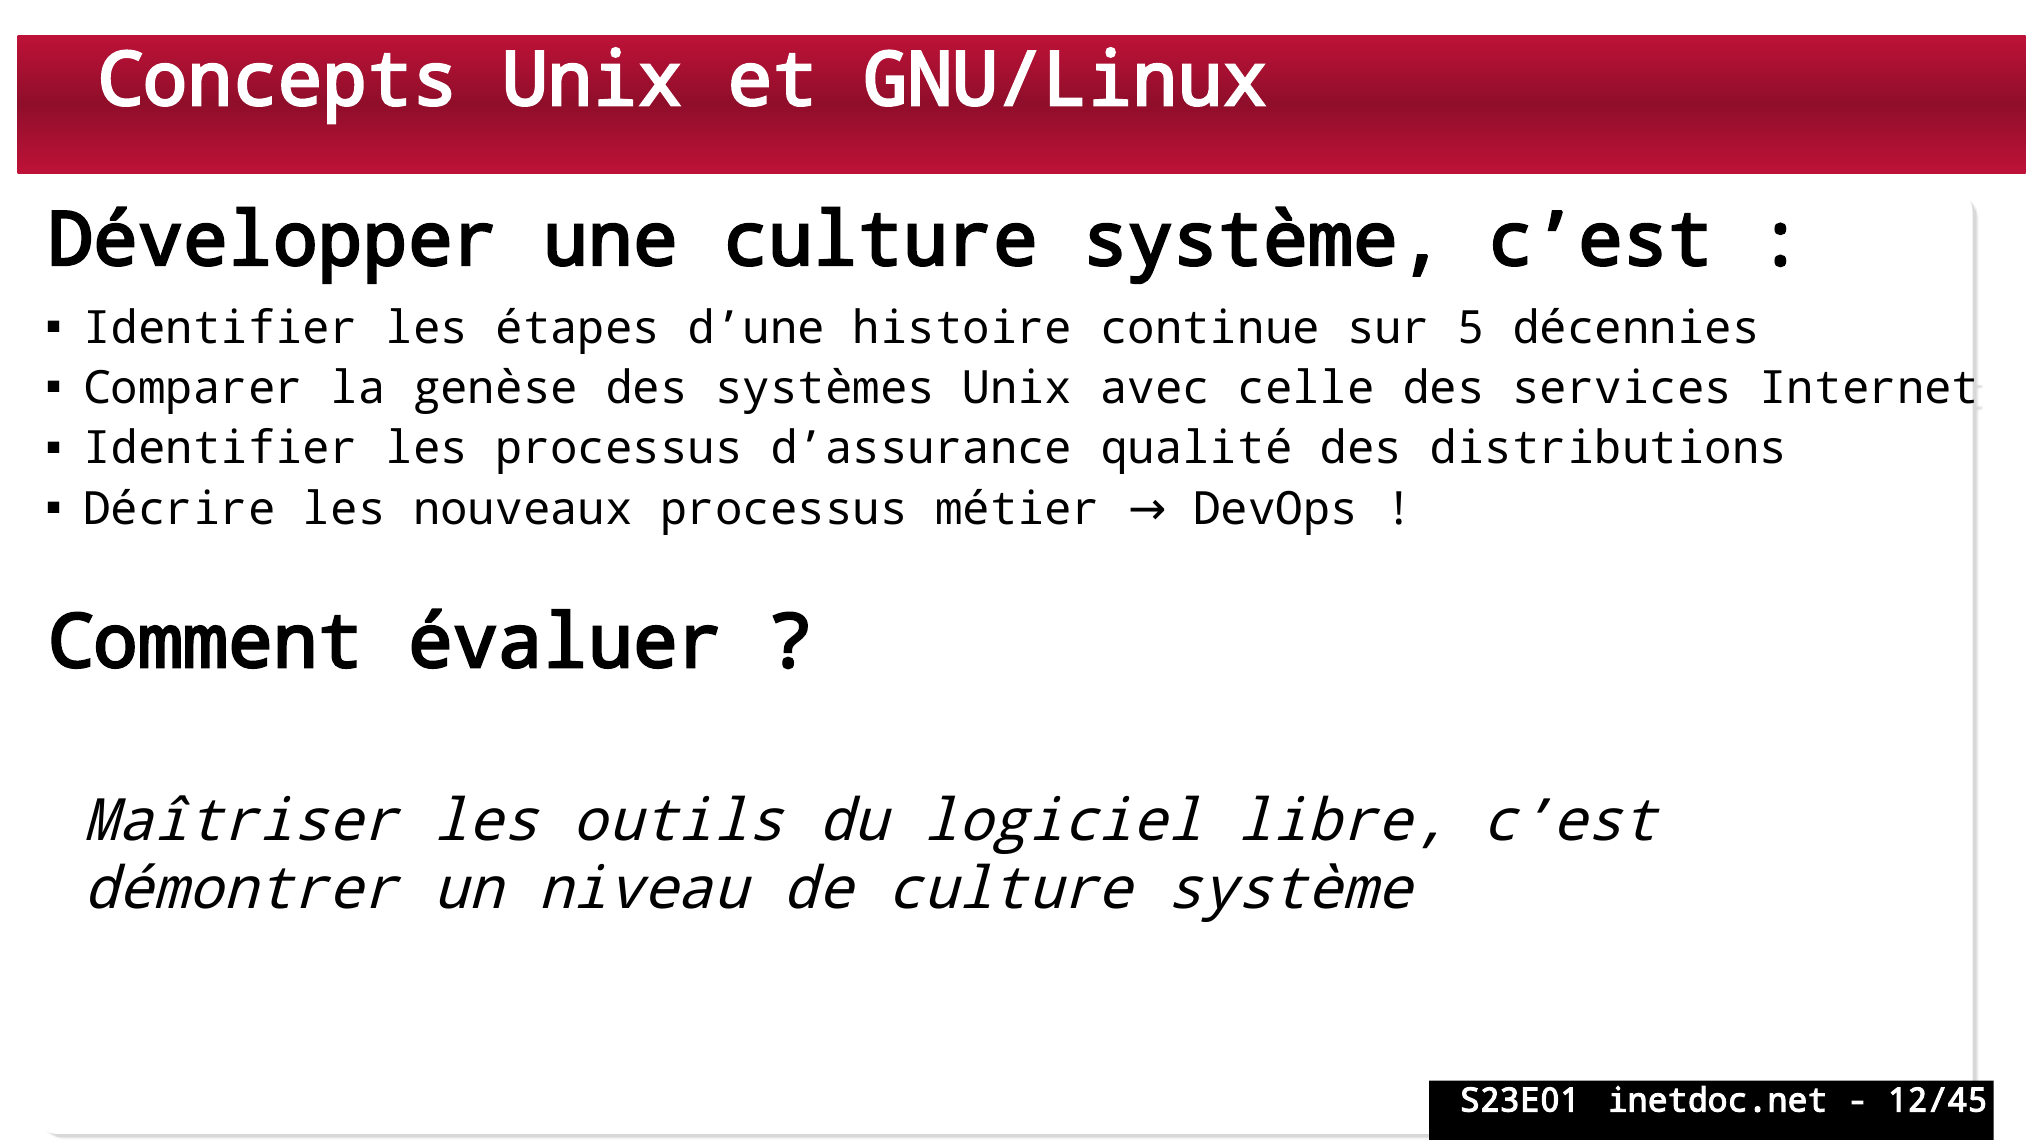

Concepts Unix et GNU/Linux
Développer une culture système, c’est :
Identifier les étapes d’une histoire continue sur 5 décennies
Comparer la genèse des systèmes Unix avec celle des services Internet
Identifier les processus d’assurance qualité des distributions
Décrire les nouveaux processus métier → DevOps !
Comment évaluer ?
Maîtriser les outils du logiciel libre, c’est démontrer un niveau de culture système
S23E01	inetdoc.net - /45